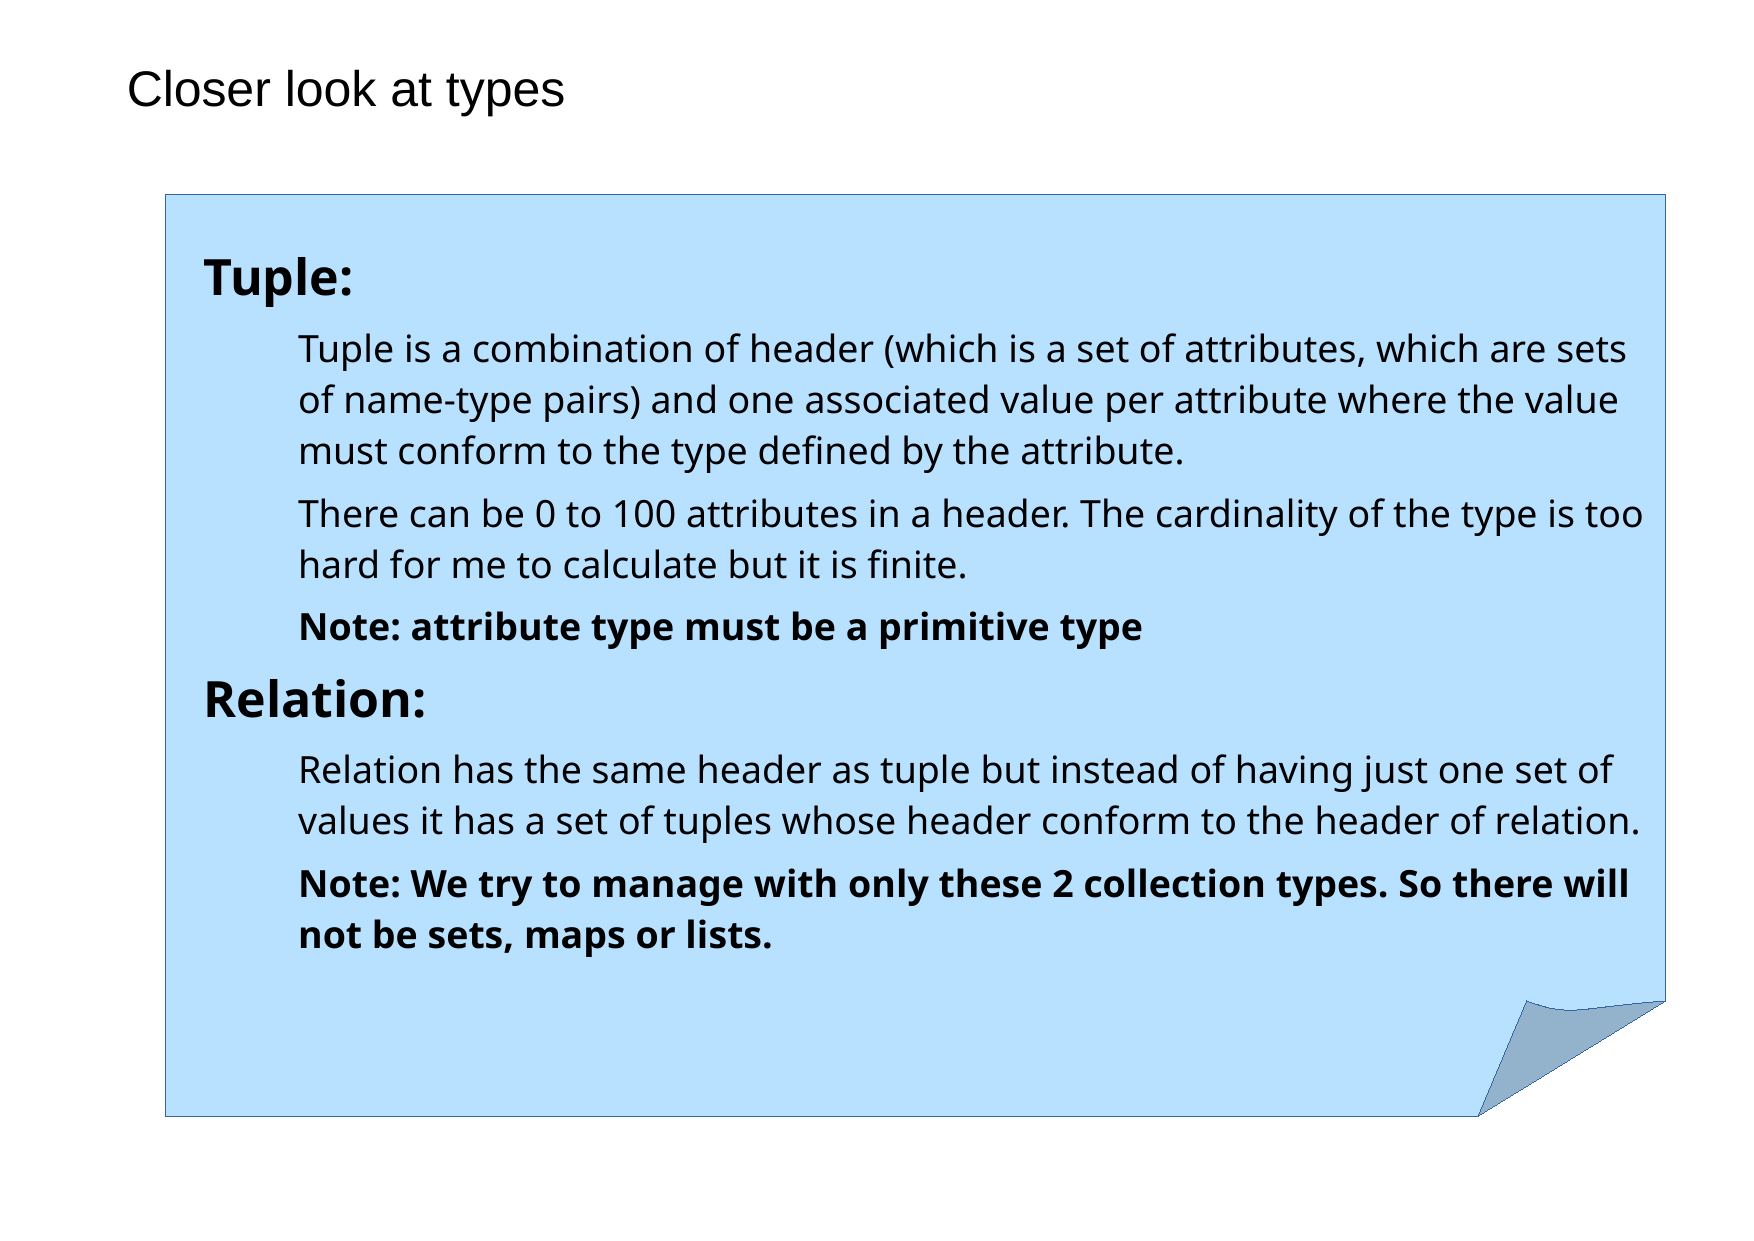

Closer look at types
Tuple:
Tuple is a combination of header (which is a set of attributes, which are sets of name-type pairs) and one associated value per attribute where the value must conform to the type defined by the attribute.
There can be 0 to 100 attributes in a header. The cardinality of the type is too hard for me to calculate but it is finite.
Note: attribute type must be a primitive type
Relation:
Relation has the same header as tuple but instead of having just one set of values it has a set of tuples whose header conform to the header of relation.
Note: We try to manage with only these 2 collection types. So there will not be sets, maps or lists.